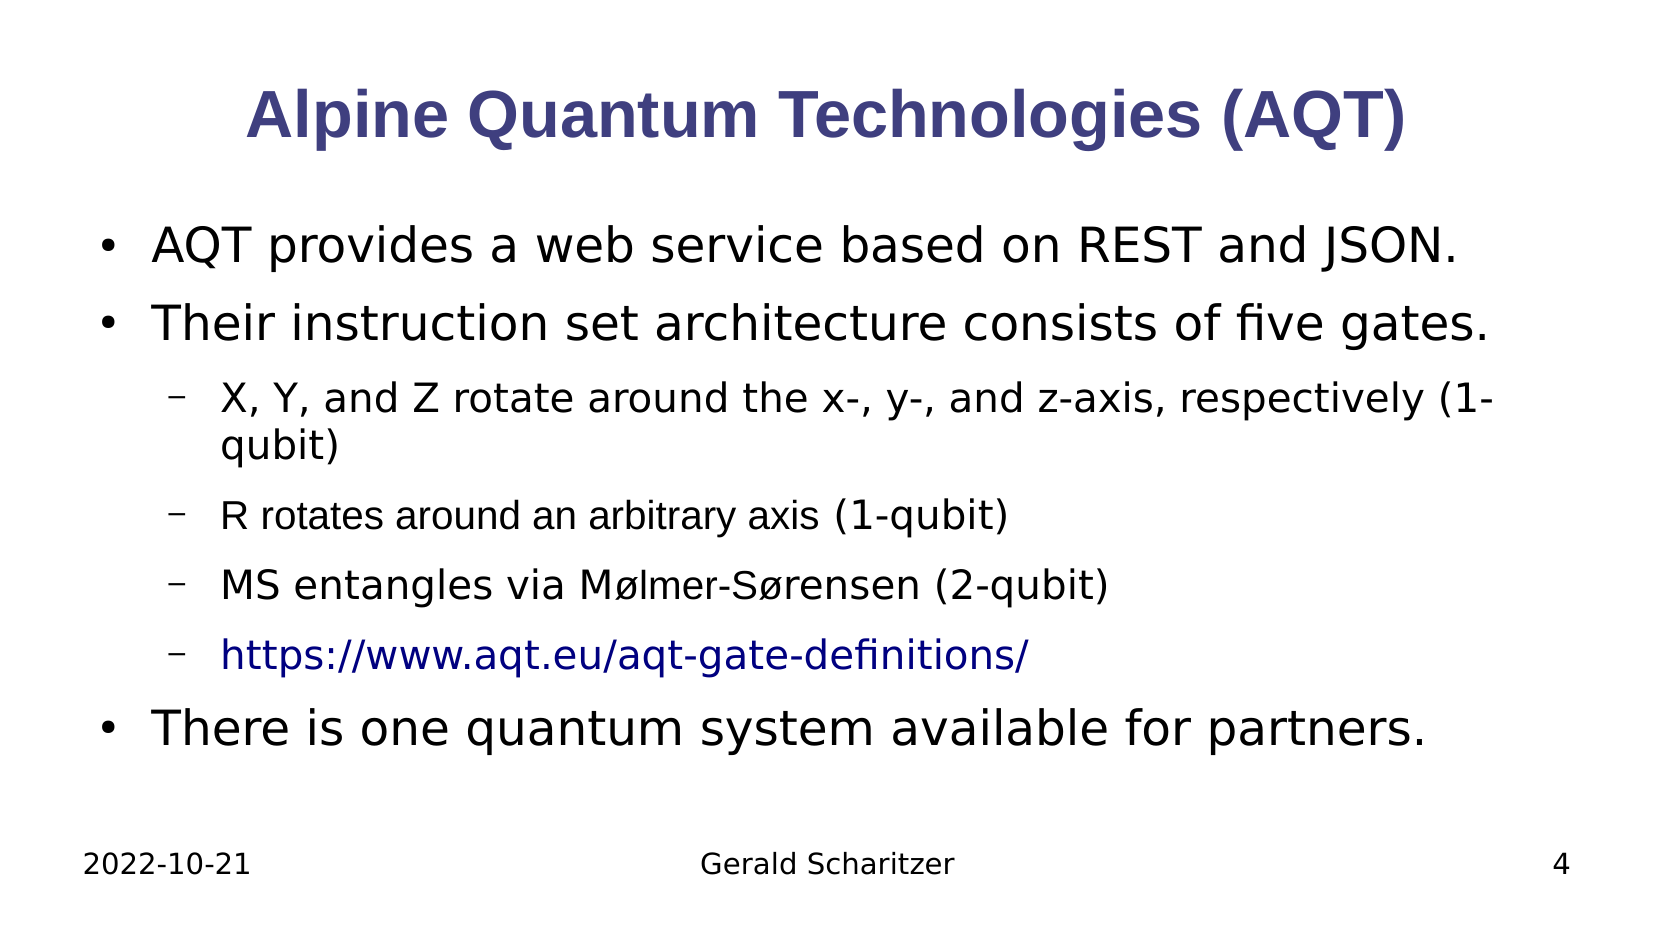

# Alpine Quantum Technologies (AQT)
AQT provides a web service based on REST and JSON.
Their instruction set architecture consists of five gates.
X, Y, and Z rotate around the x-, y-, and z-axis, respectively (1-qubit)
R rotates around an arbitrary axis (1-qubit)
MS entangles via Mølmer-Sørensen (2-qubit)
https://www.aqt.eu/aqt-gate-definitions/
There is one quantum system available for partners.
2022-10-21
Gerald Scharitzer
4